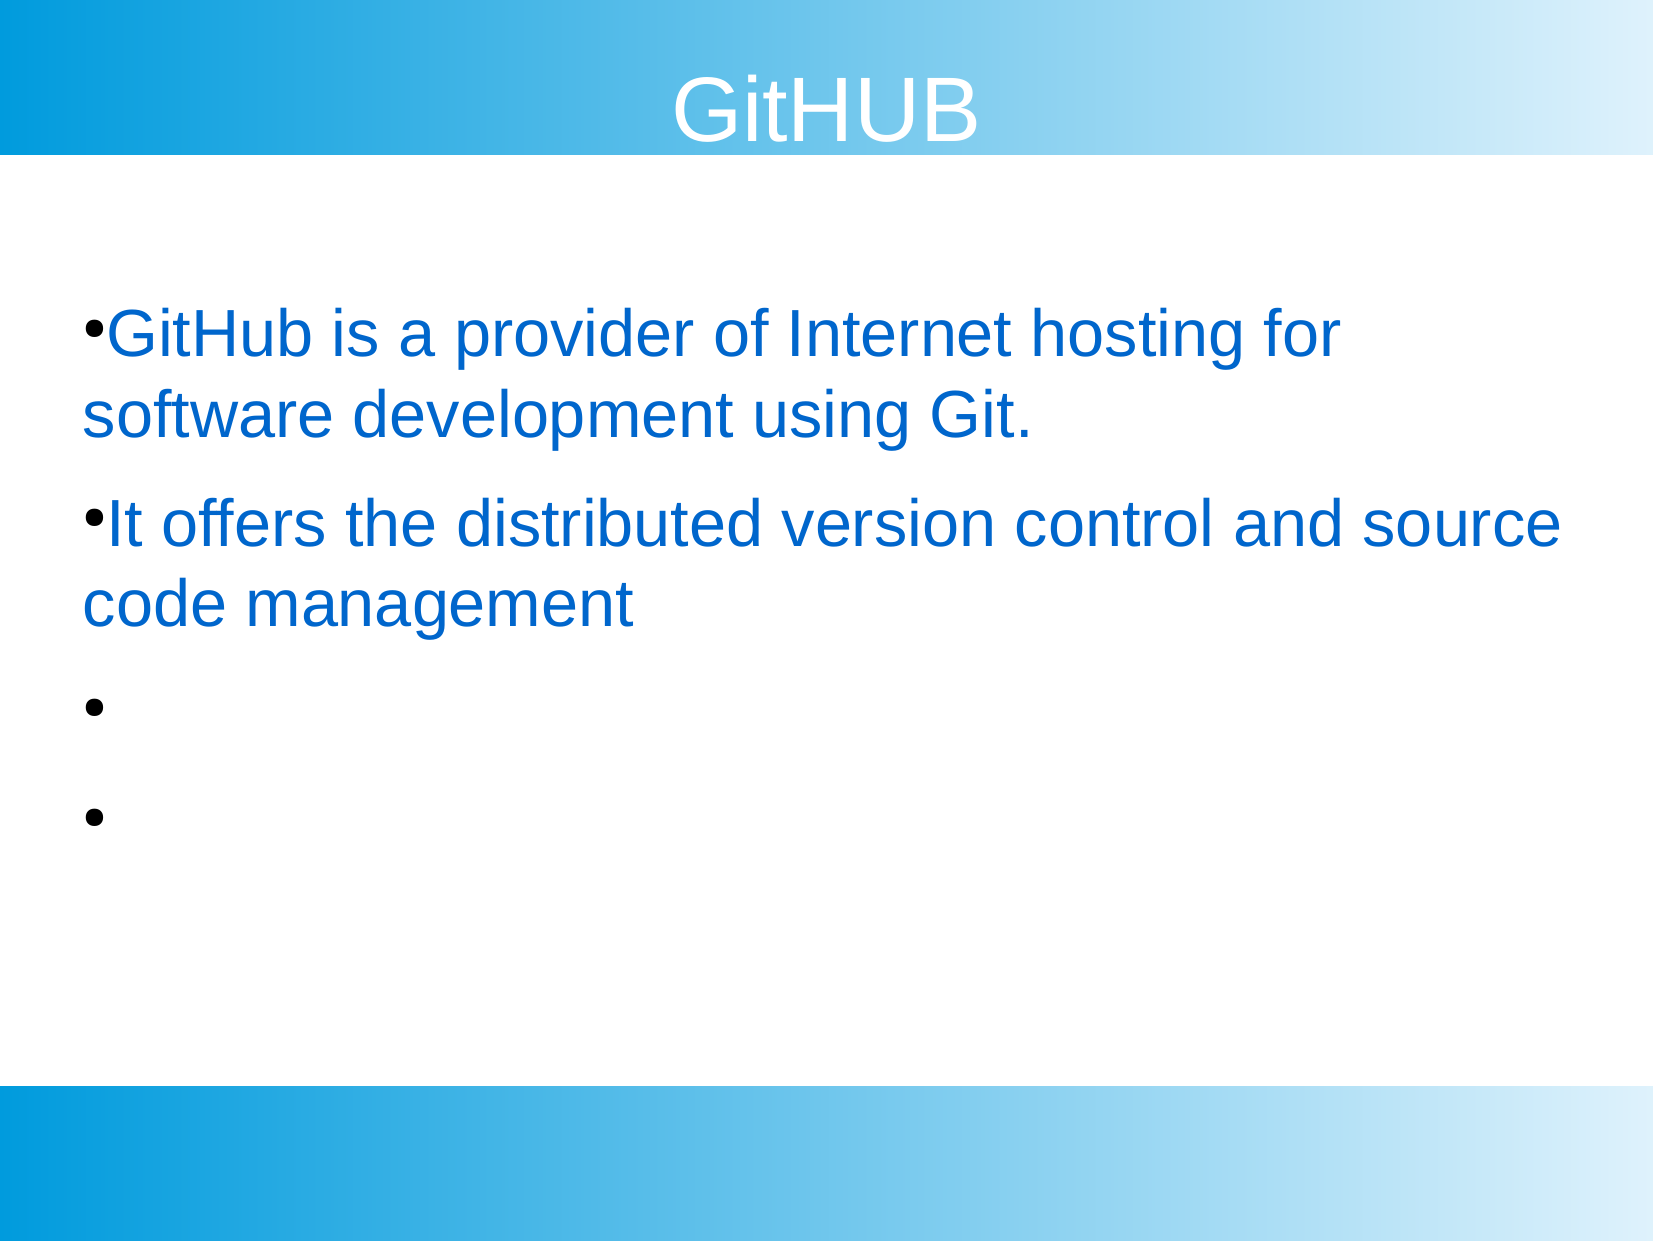

# GitHUB
GitHub is a provider of Internet hosting for software development using Git.
It offers the distributed version control and source code management